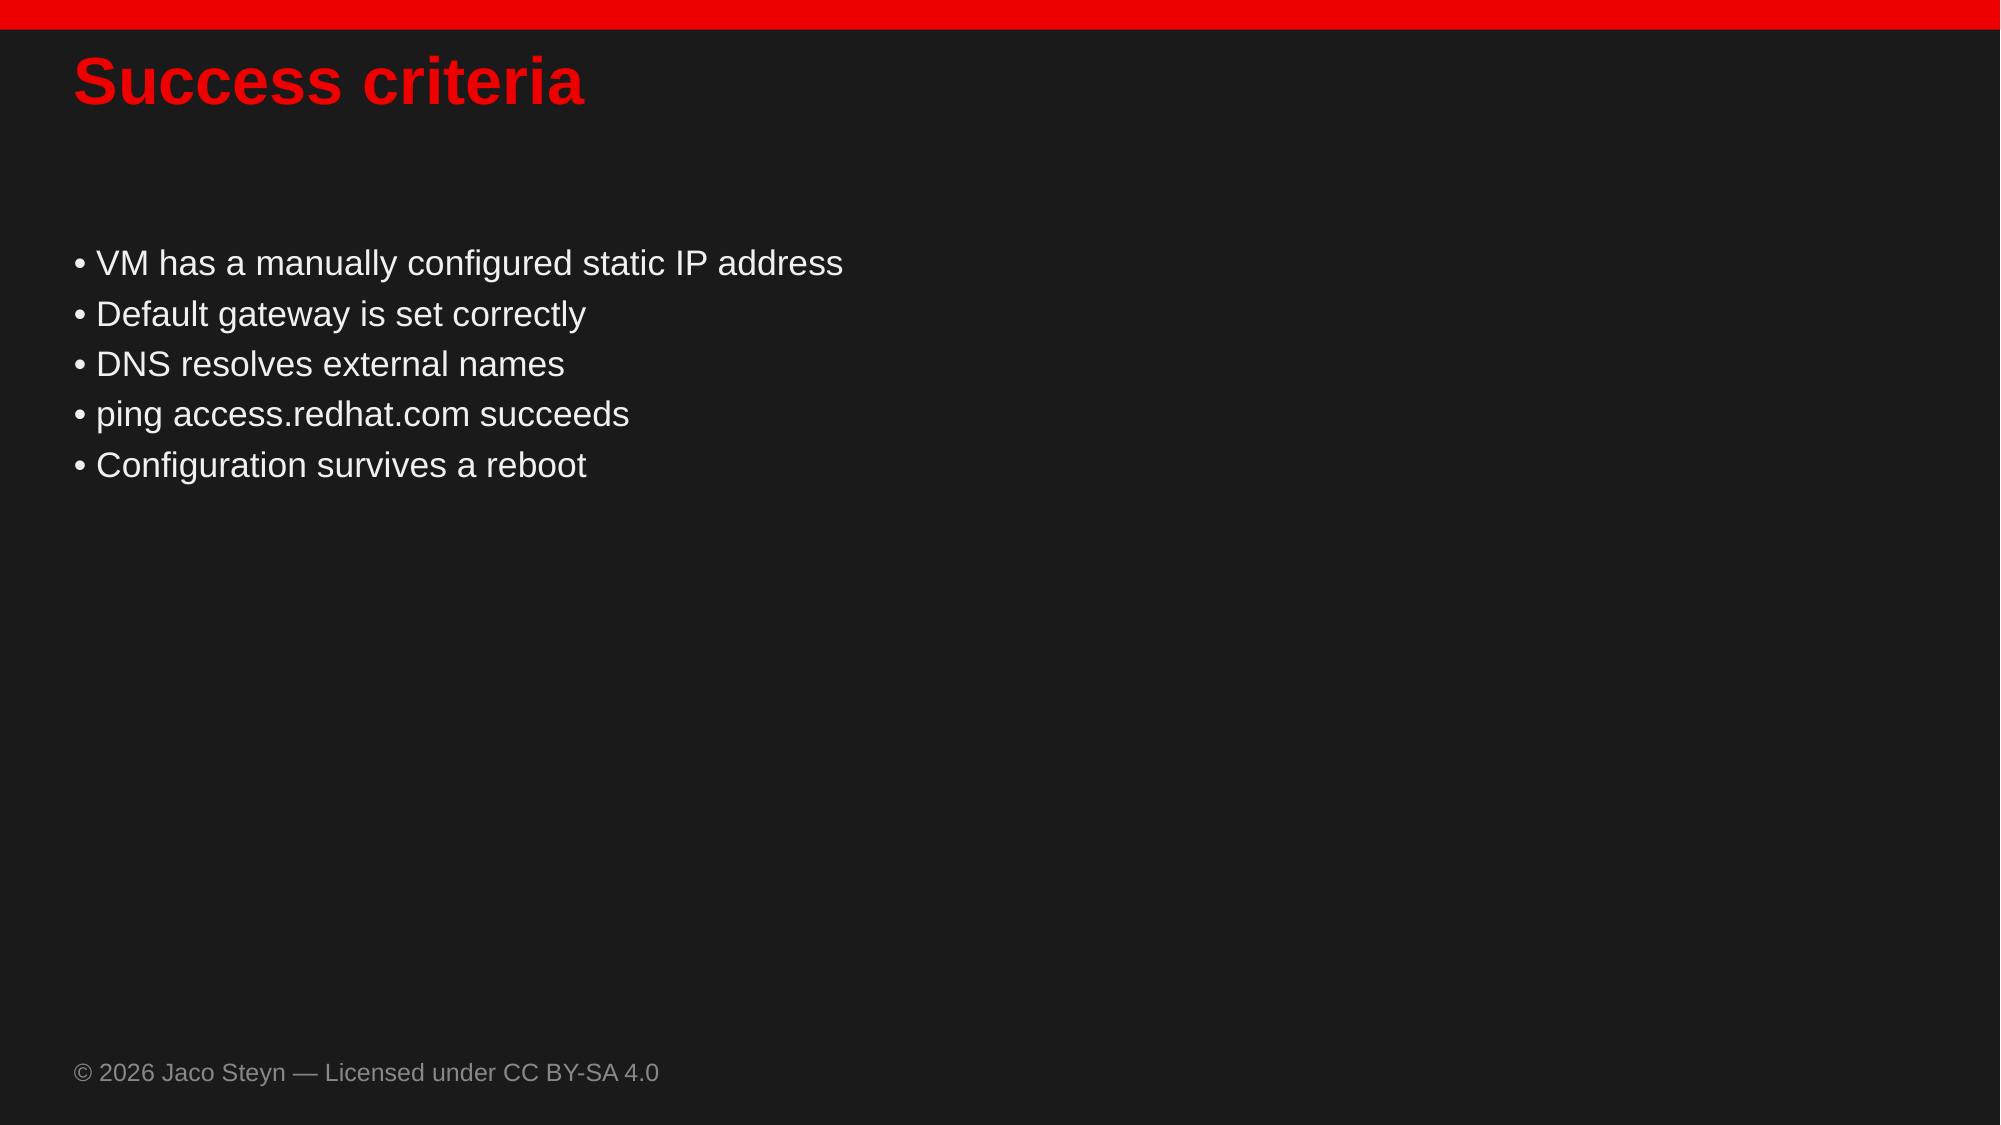

Success criteria
• VM has a manually configured static IP address
• Default gateway is set correctly
• DNS resolves external names
• ping access.redhat.com succeeds
• Configuration survives a reboot
© 2026 Jaco Steyn — Licensed under CC BY-SA 4.0